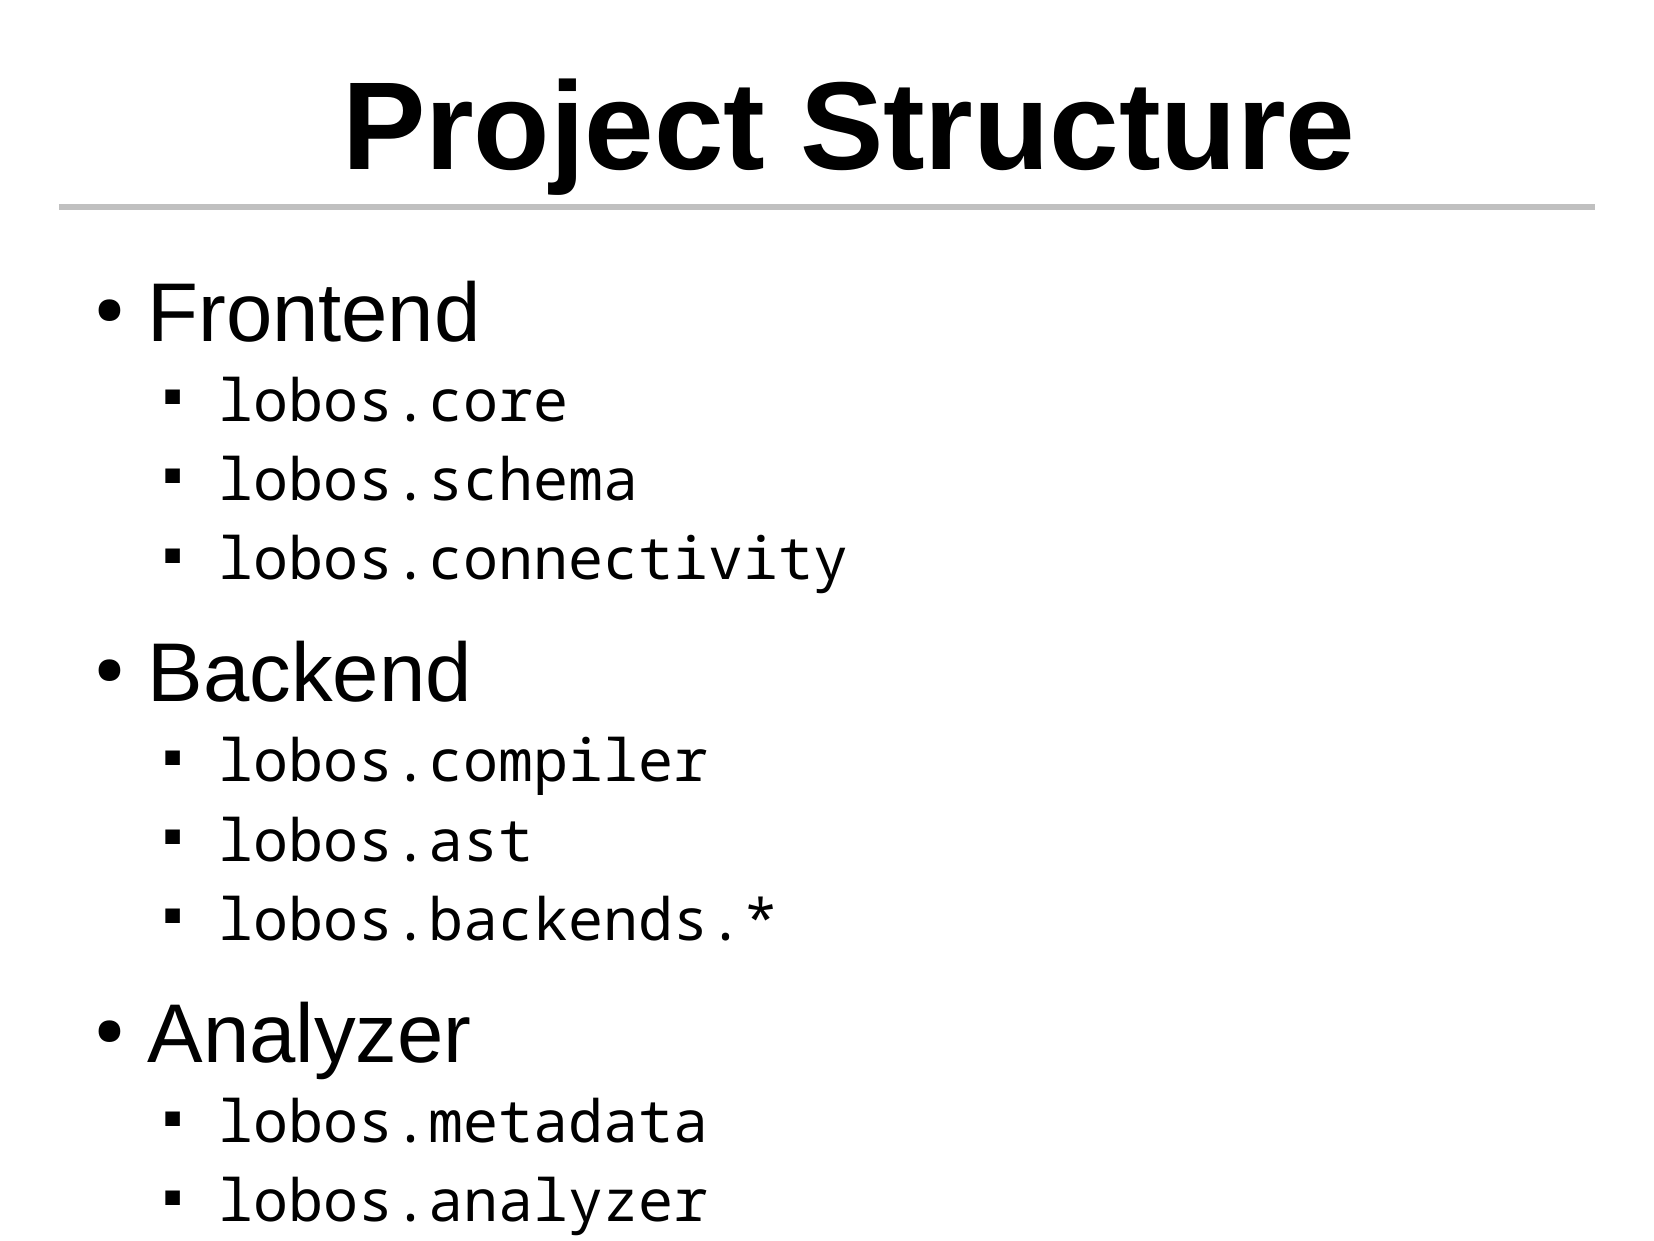

# Project Structure
Frontend
lobos.core
lobos.schema
lobos.connectivity
Backend
lobos.compiler
lobos.ast
lobos.backends.*
Analyzer
lobos.metadata
lobos.analyzer